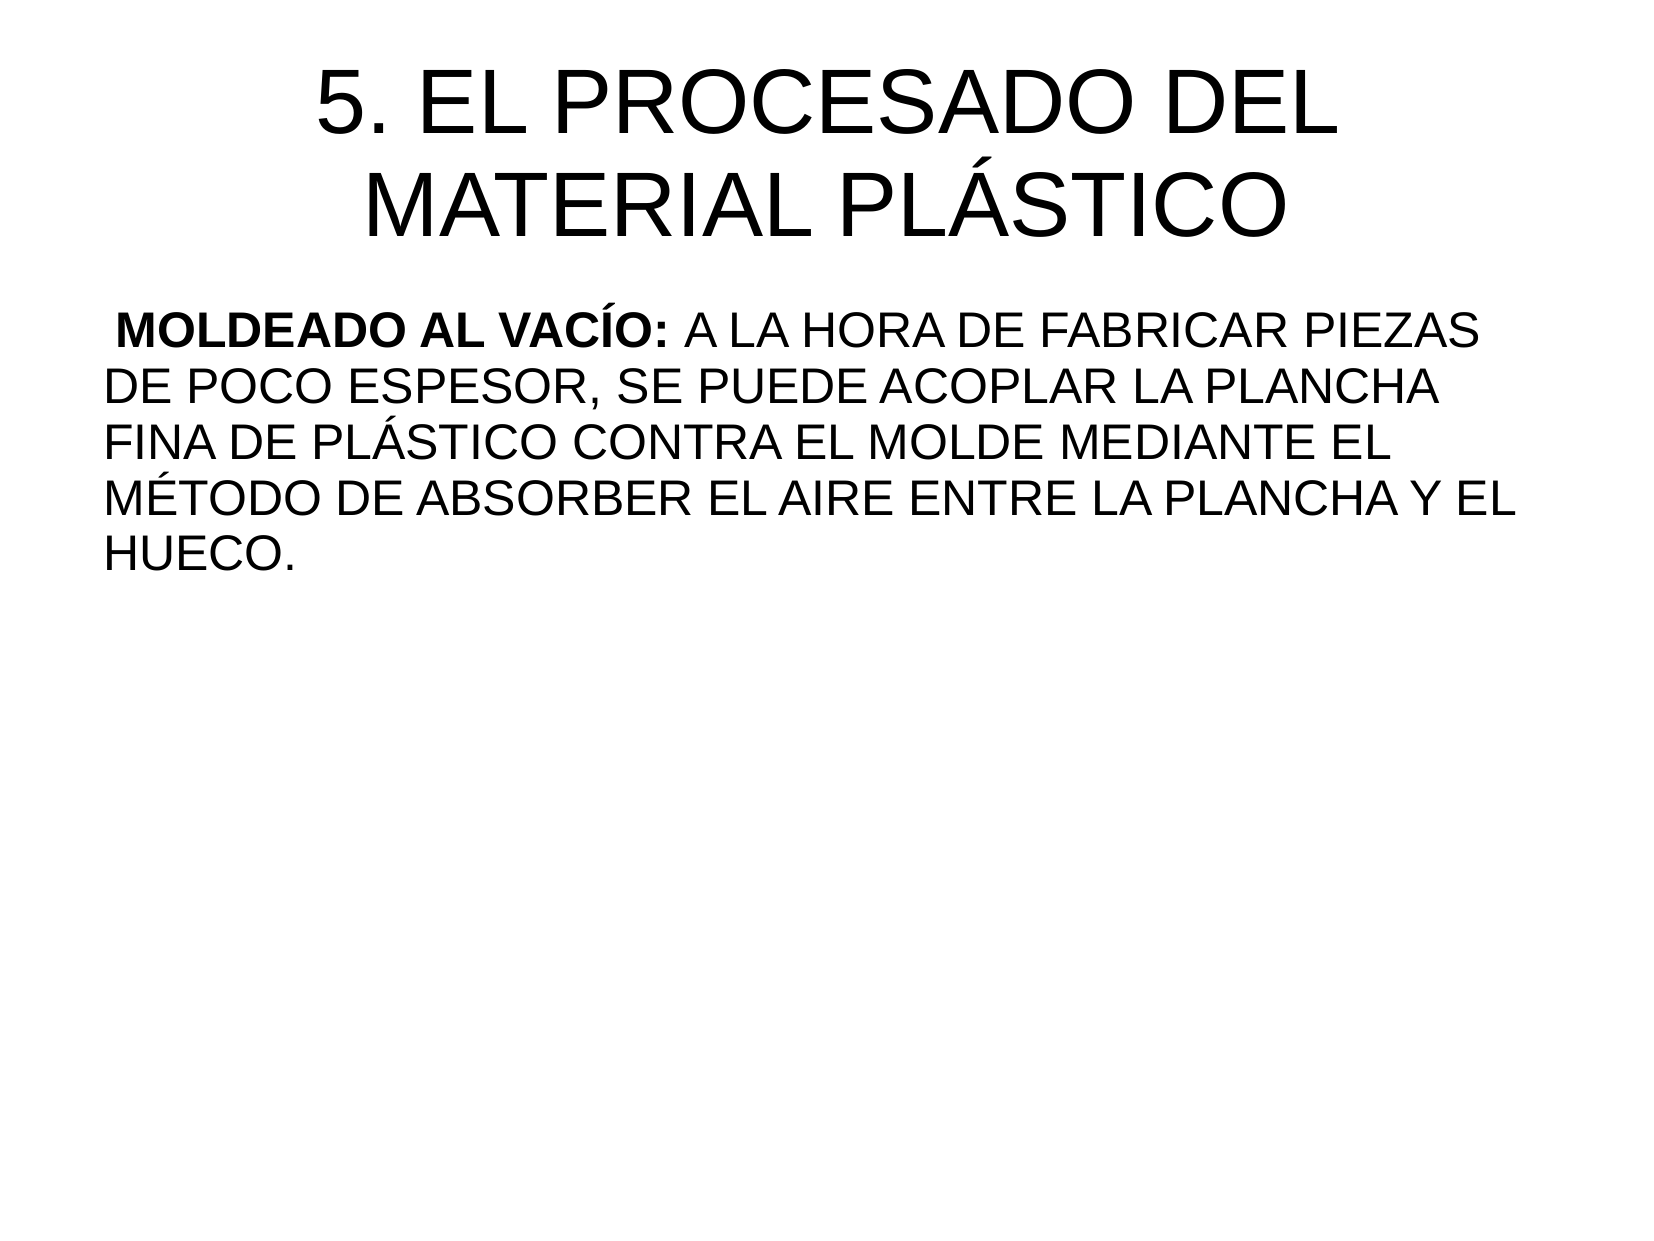

# 5. EL PROCESADO DEL MATERIAL PLÁSTICO
MOLDEADO AL VACÍO: A LA HORA DE FABRICAR PIEZAS DE POCO ESPESOR, SE PUEDE ACOPLAR LA PLANCHA FINA DE PLÁSTICO CONTRA EL MOLDE MEDIANTE EL MÉTODO DE ABSORBER EL AIRE ENTRE LA PLANCHA Y EL HUECO.